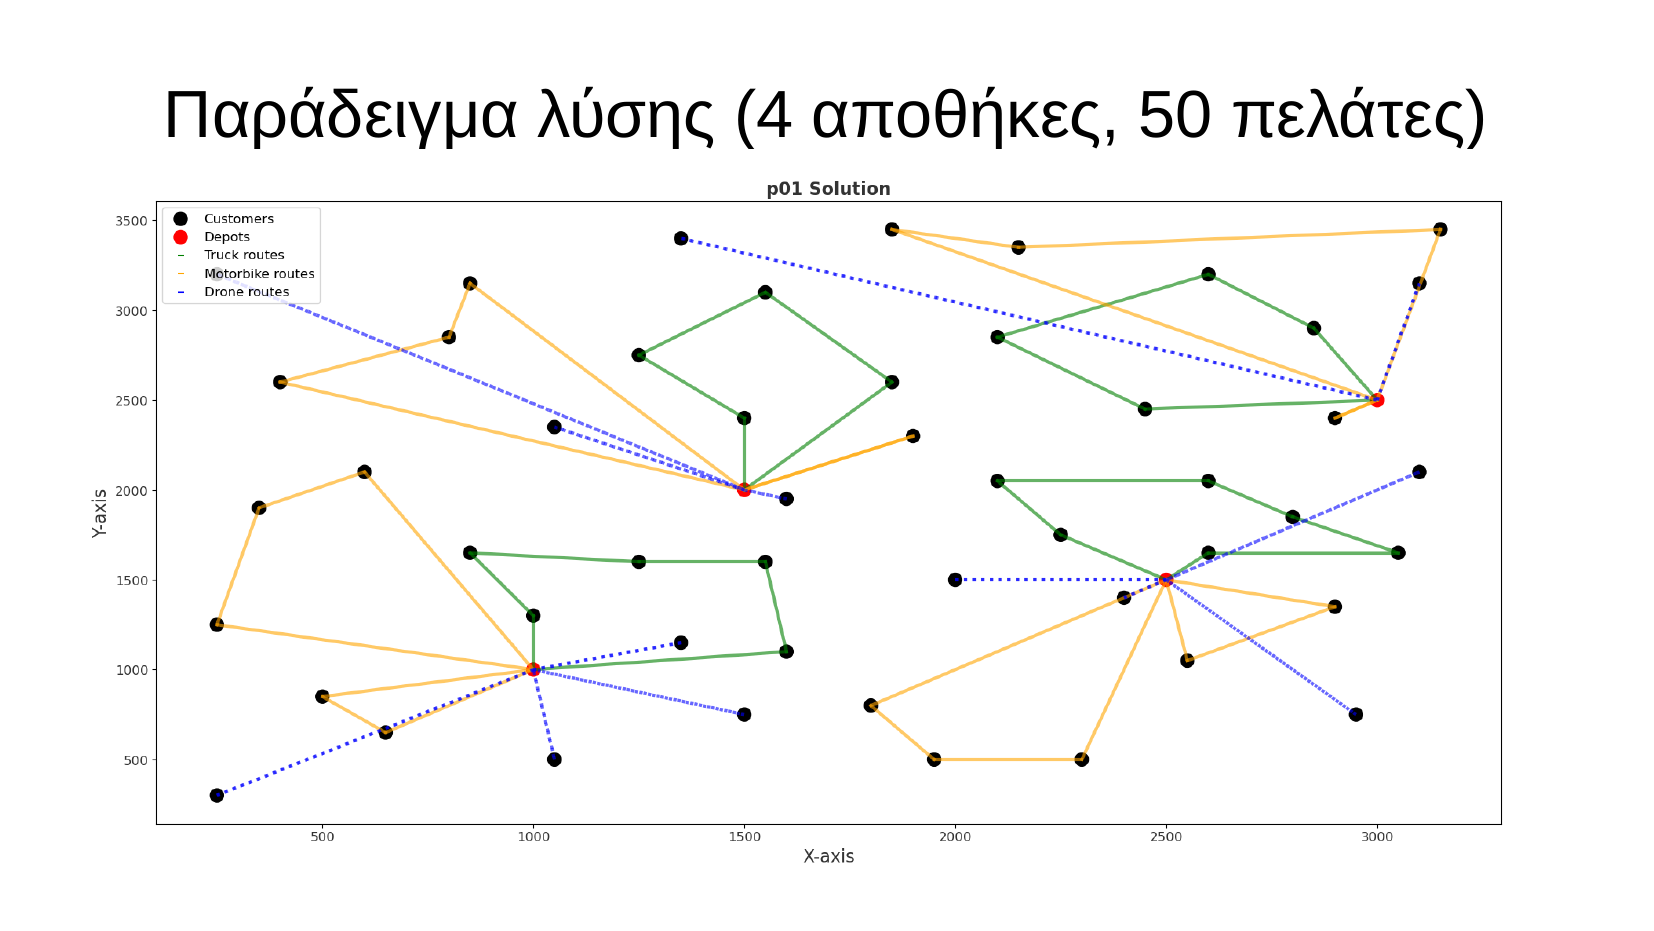

# Παράδειγμα λύσης (4 αποθήκες, 50 πελάτες)